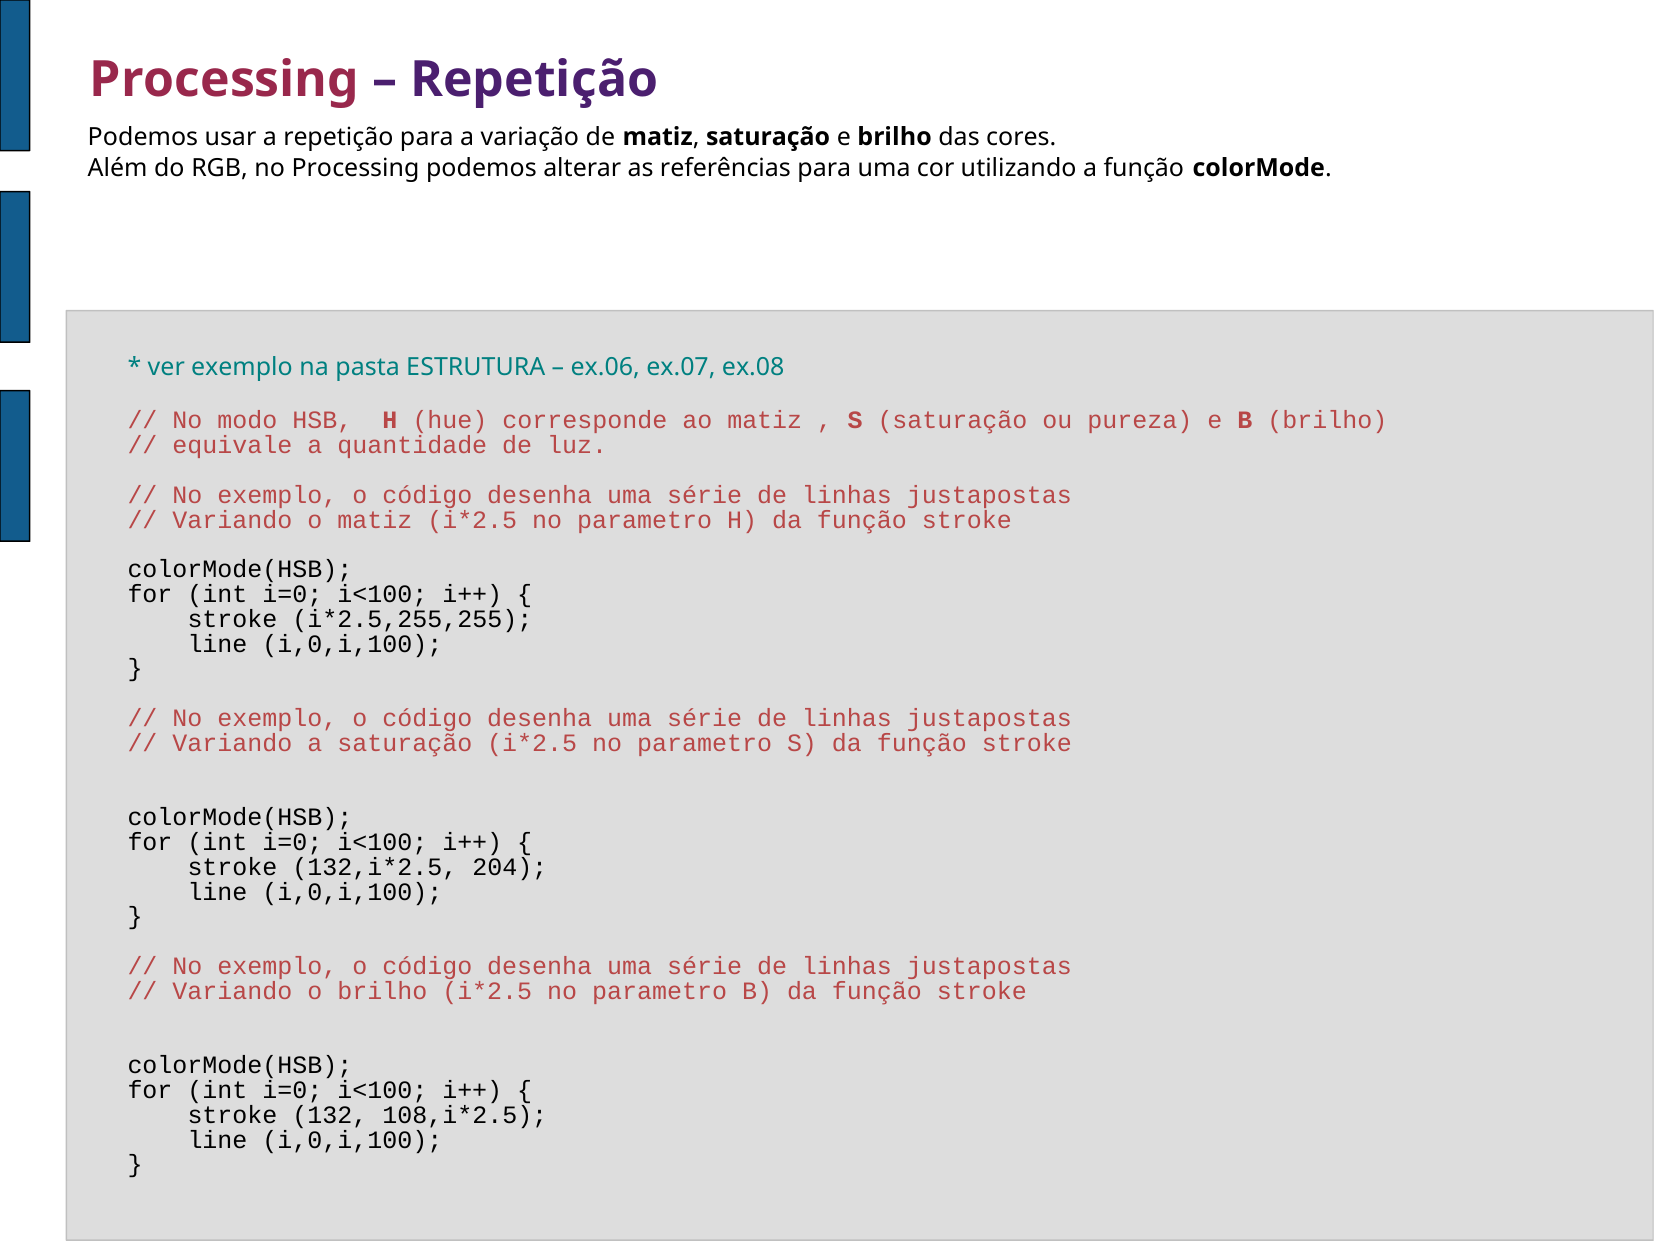

Processing – Repetição
Podemos usar a repetição para a variação de matiz, saturação e brilho das cores.
Além do RGB, no Processing podemos alterar as referências para uma cor utilizando a função colorMode.
* ver exemplo na pasta ESTRUTURA – ex.06, ex.07, ex.08
// No modo HSB, H (hue) corresponde ao matiz , S (saturação ou pureza) e B (brilho)
// equivale a quantidade de luz.
// No exemplo, o código desenha uma série de linhas justapostas
// Variando o matiz (i*2.5 no parametro H) da função stroke
colorMode(HSB);
for (int i=0; i<100; i++) {
 stroke (i*2.5,255,255);
 line (i,0,i,100);
}
// No exemplo, o código desenha uma série de linhas justapostas
// Variando a saturação (i*2.5 no parametro S) da função stroke
colorMode(HSB);
for (int i=0; i<100; i++) {
 stroke (132,i*2.5, 204);
 line (i,0,i,100);
}
// No exemplo, o código desenha uma série de linhas justapostas
// Variando o brilho (i*2.5 no parametro B) da função stroke
colorMode(HSB);
for (int i=0; i<100; i++) {
 stroke (132, 108,i*2.5);
 line (i,0,i,100);
}